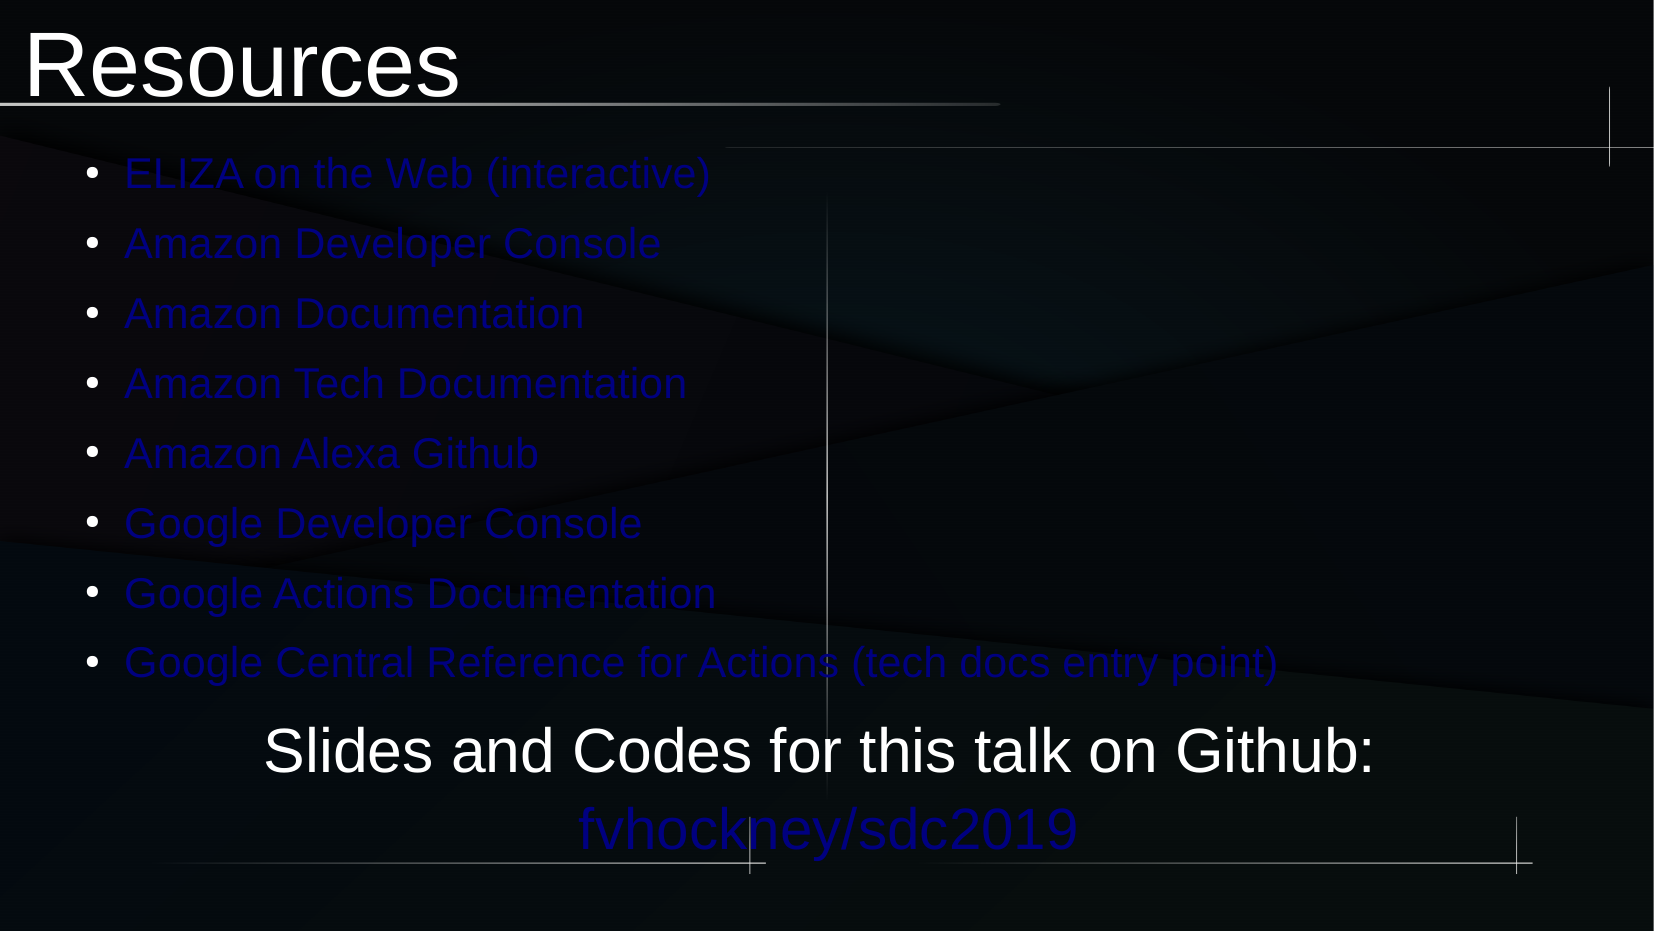

# Resources
ELIZA on the Web (interactive)
Amazon Developer Console
Amazon Documentation
Amazon Tech Documentation
Amazon Alexa Github
Google Developer Console
Google Actions Documentation
Google Central Reference for Actions (tech docs entry point)
Slides and Codes for this talk on Github:
fvhockney/sdc2019